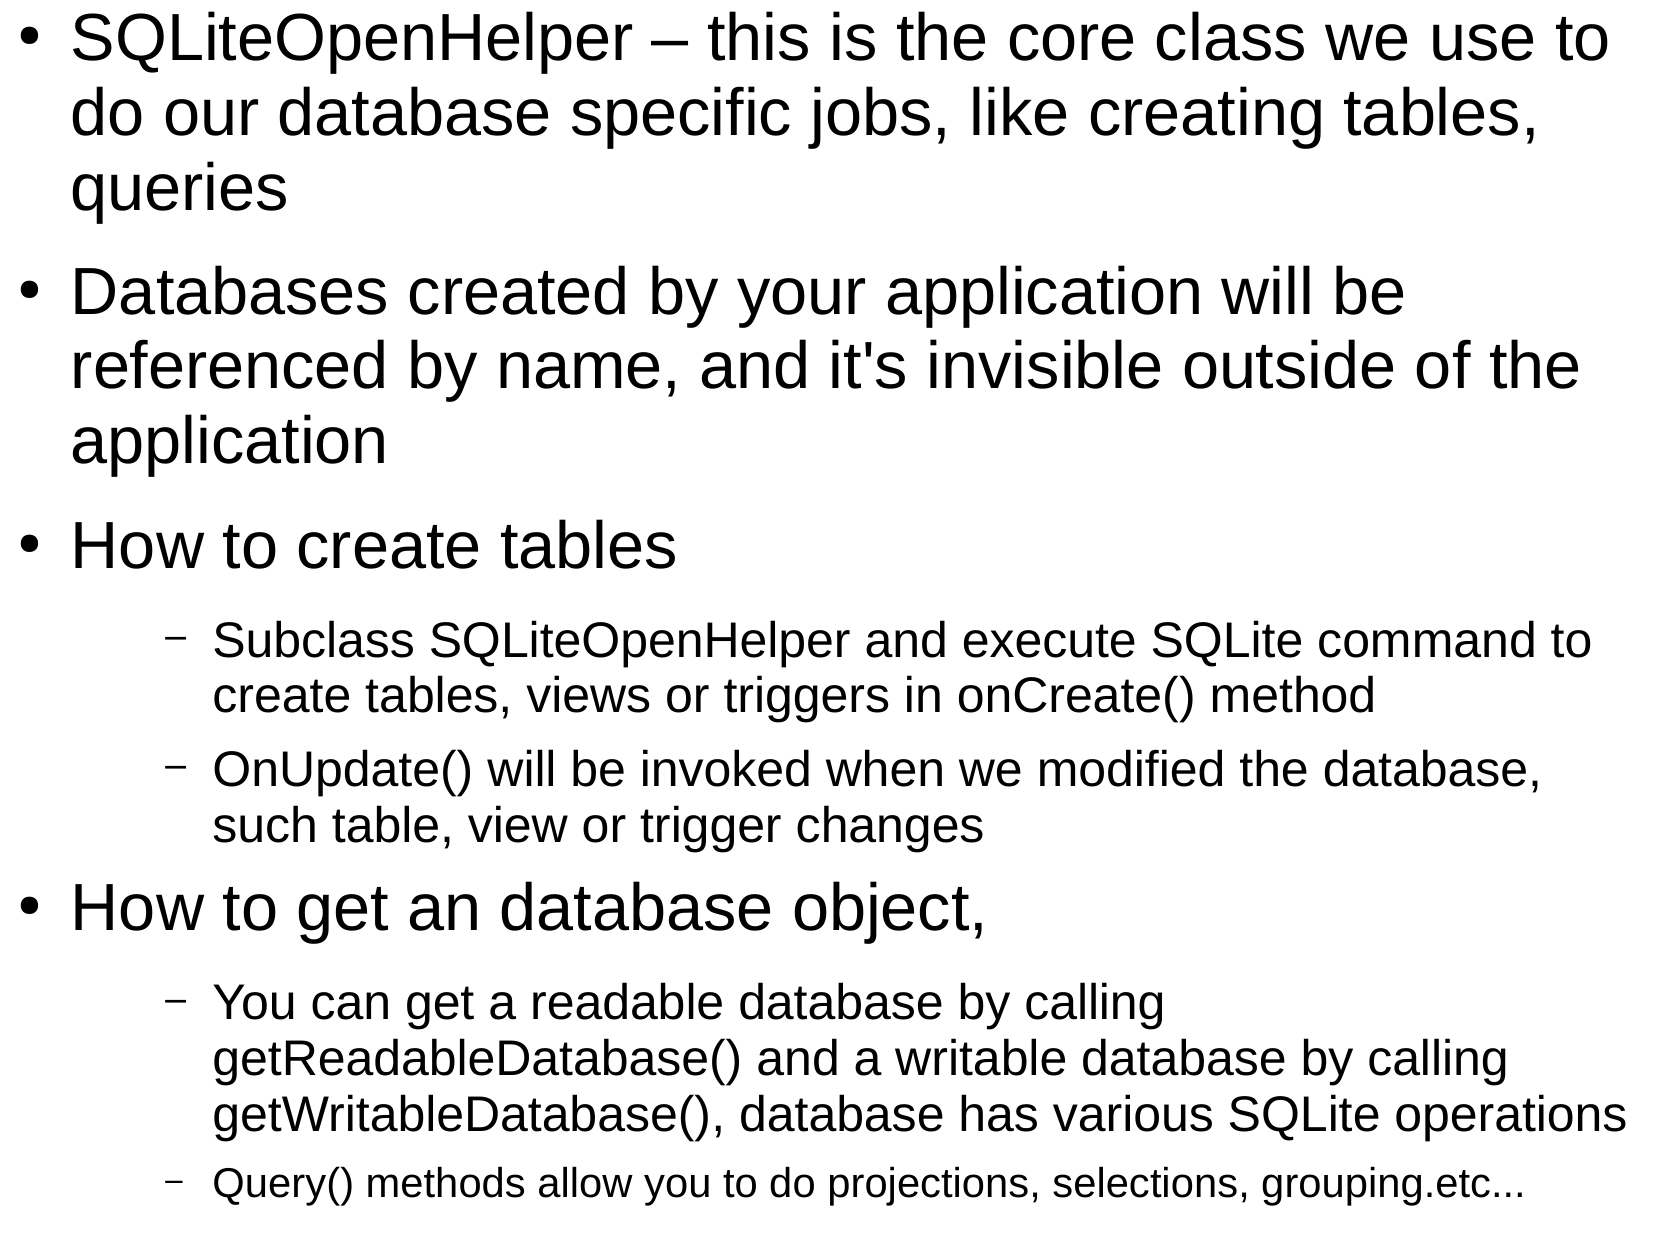

# SQLiteOpenHelper – this is the core class we use to do our database specific jobs, like creating tables, queries
Databases created by your application will be referenced by name, and it's invisible outside of the application
How to create tables
Subclass SQLiteOpenHelper and execute SQLite command to create tables, views or triggers in onCreate() method
OnUpdate() will be invoked when we modified the database, such table, view or trigger changes
How to get an database object,
You can get a readable database by calling getReadableDatabase() and a writable database by calling getWritableDatabase(), database has various SQLite operations
Query() methods allow you to do projections, selections, grouping.etc...